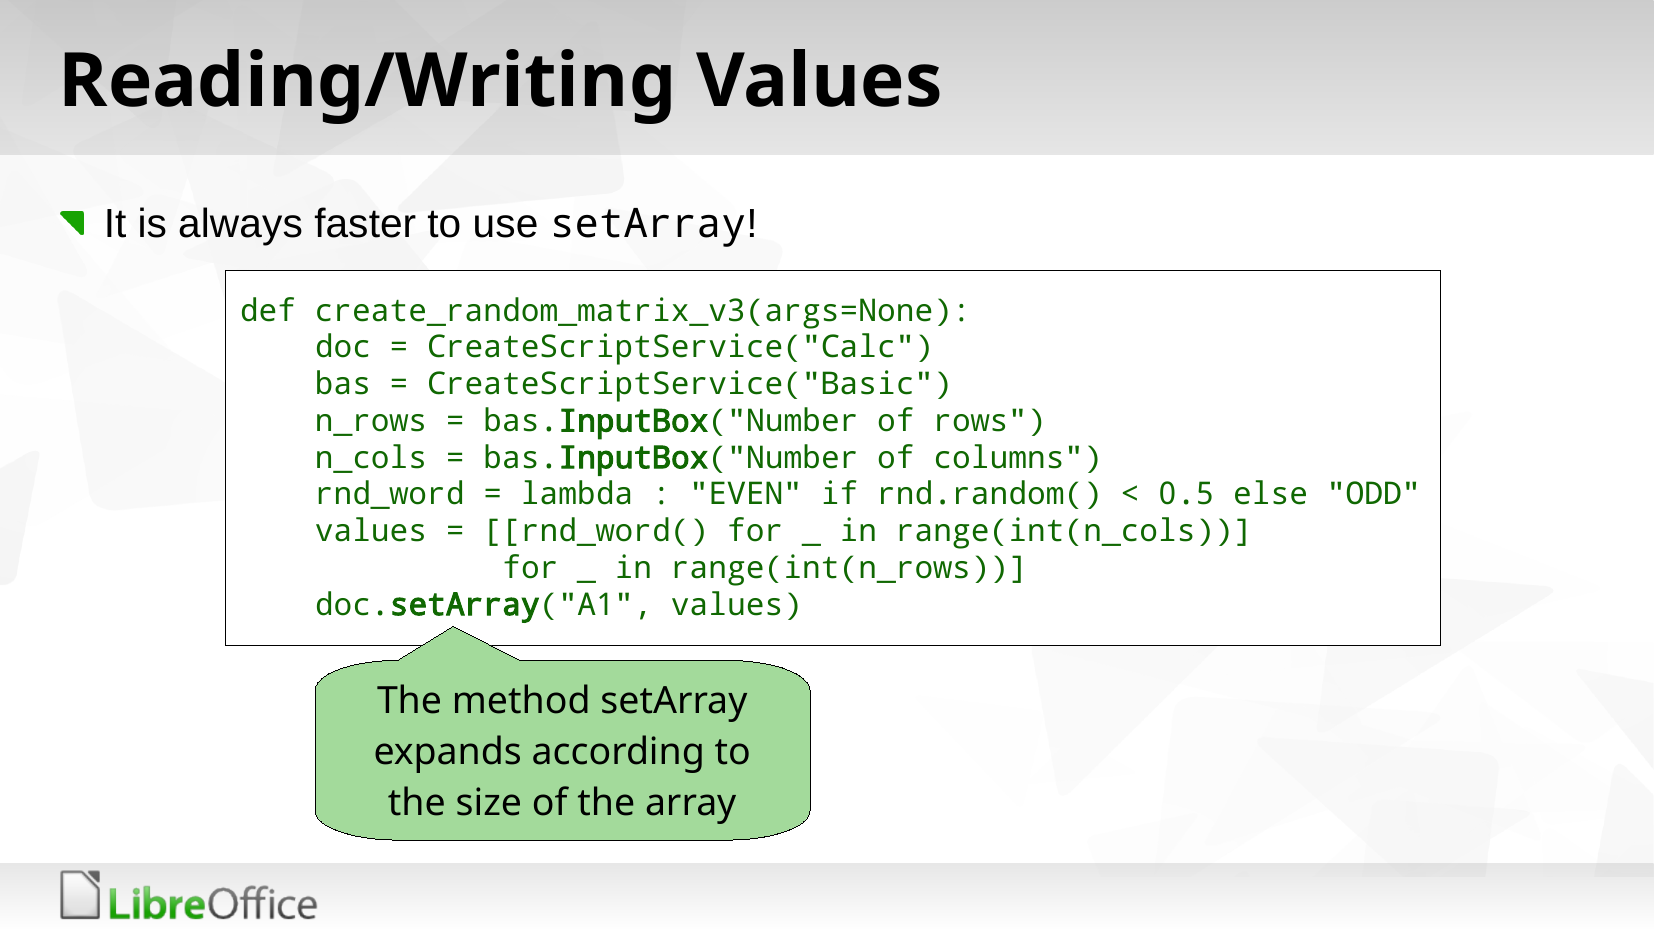

# Reading/Writing Values
It is always faster to use setArray!
def create_random_matrix_v3(args=None):
 doc = CreateScriptService("Calc")
 bas = CreateScriptService("Basic")
 n_rows = bas.InputBox("Number of rows")
 n_cols = bas.InputBox("Number of columns")
 rnd_word = lambda : "EVEN" if rnd.random() < 0.5 else "ODD"
 values = [[rnd_word() for _ in range(int(n_cols))]
 for _ in range(int(n_rows))]
 doc.setArray("A1", values)
The method setArray expands according to the size of the array